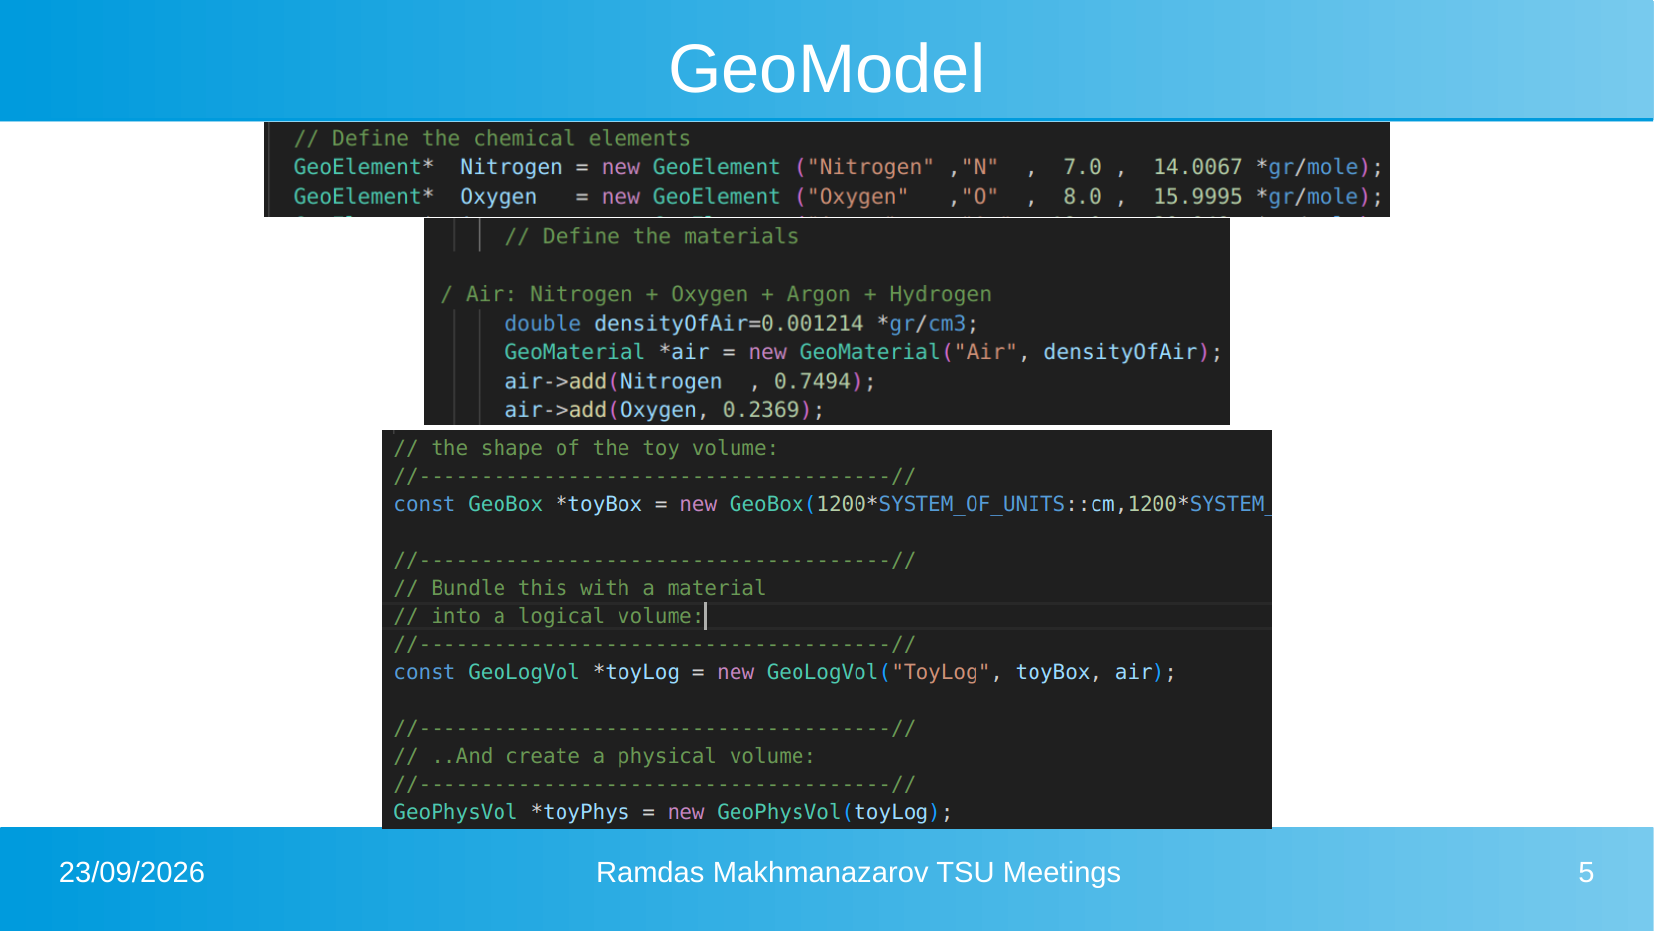

# GeoModel
Ramdas Makhmanazarov, Geant4 TSU meetings
5